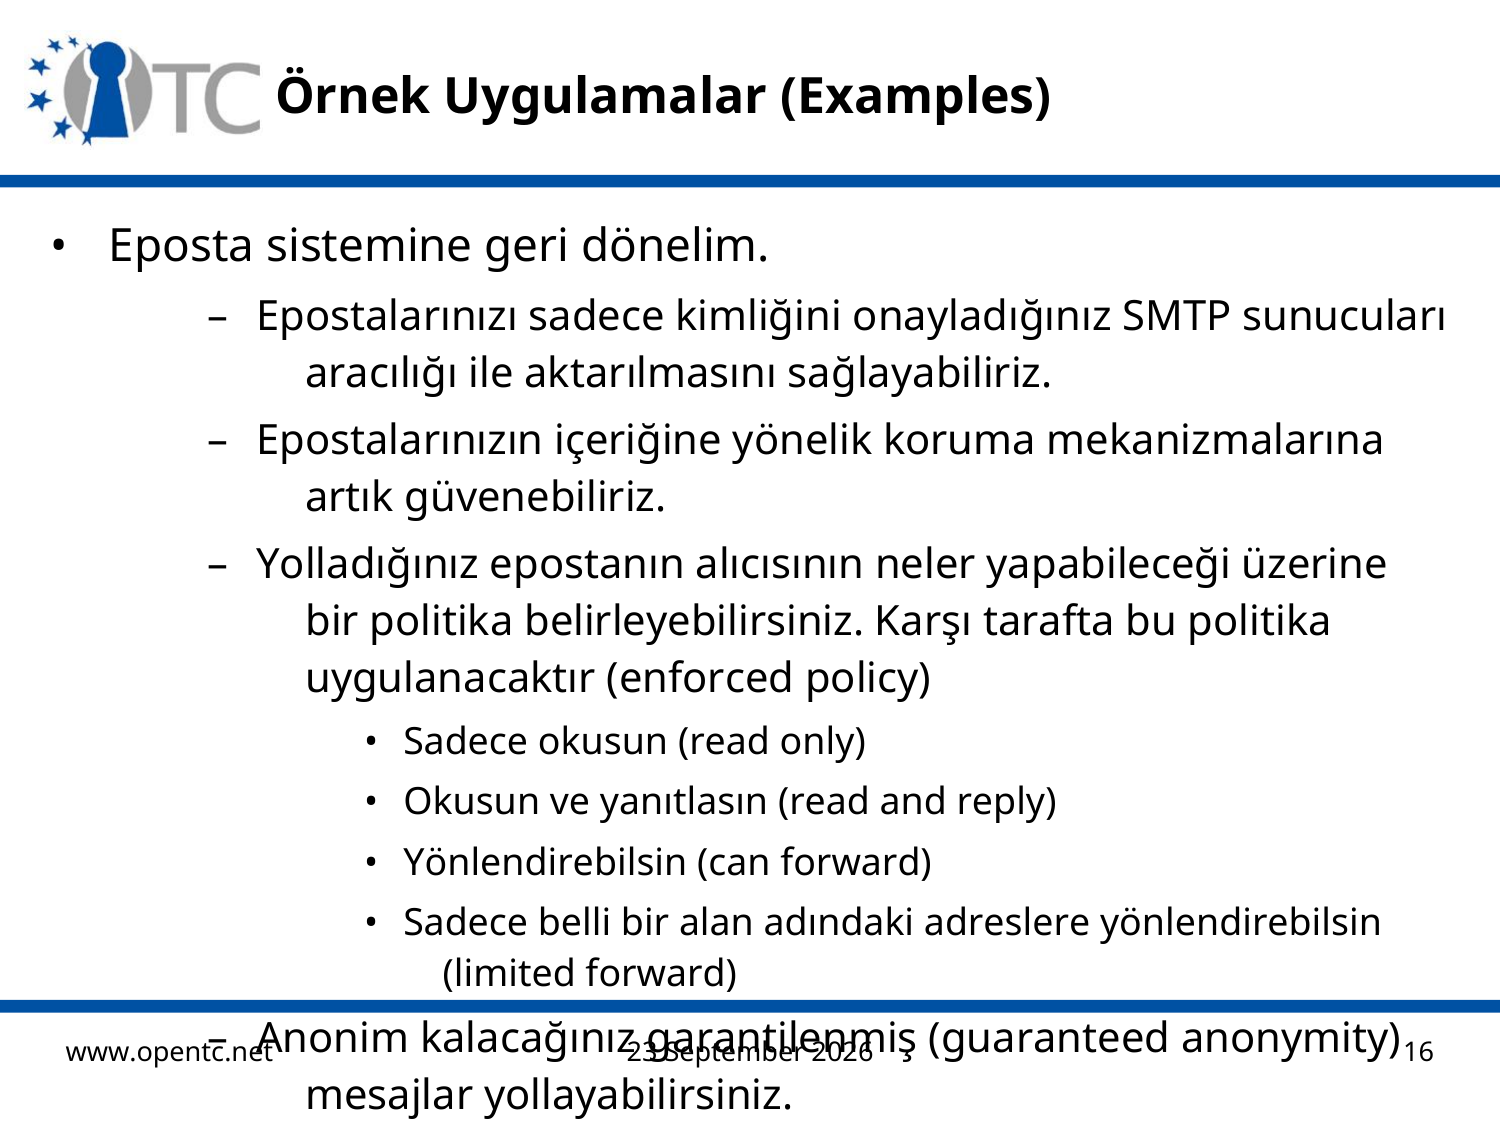

# Örnek Uygulamalar (Examples)
Eposta sistemine geri dönelim.
Epostalarınızı sadece kimliğini onayladığınız SMTP sunucuları aracılığı ile aktarılmasını sağlayabiliriz.
Epostalarınızın içeriğine yönelik koruma mekanizmalarına artık güvenebiliriz.
Yolladığınız epostanın alıcısının neler yapabileceği üzerine bir politika belirleyebilirsiniz. Karşı tarafta bu politika uygulanacaktır (enforced policy)
Sadece okusun (read only)
Okusun ve yanıtlasın (read and reply)
Yönlendirebilsin (can forward)
Sadece belli bir alan adındaki adreslere yönlendirebilsin (limited forward)
Anonim kalacağınız garantilenmiş (guaranteed anonymity) mesajlar yollayabilirsiniz.